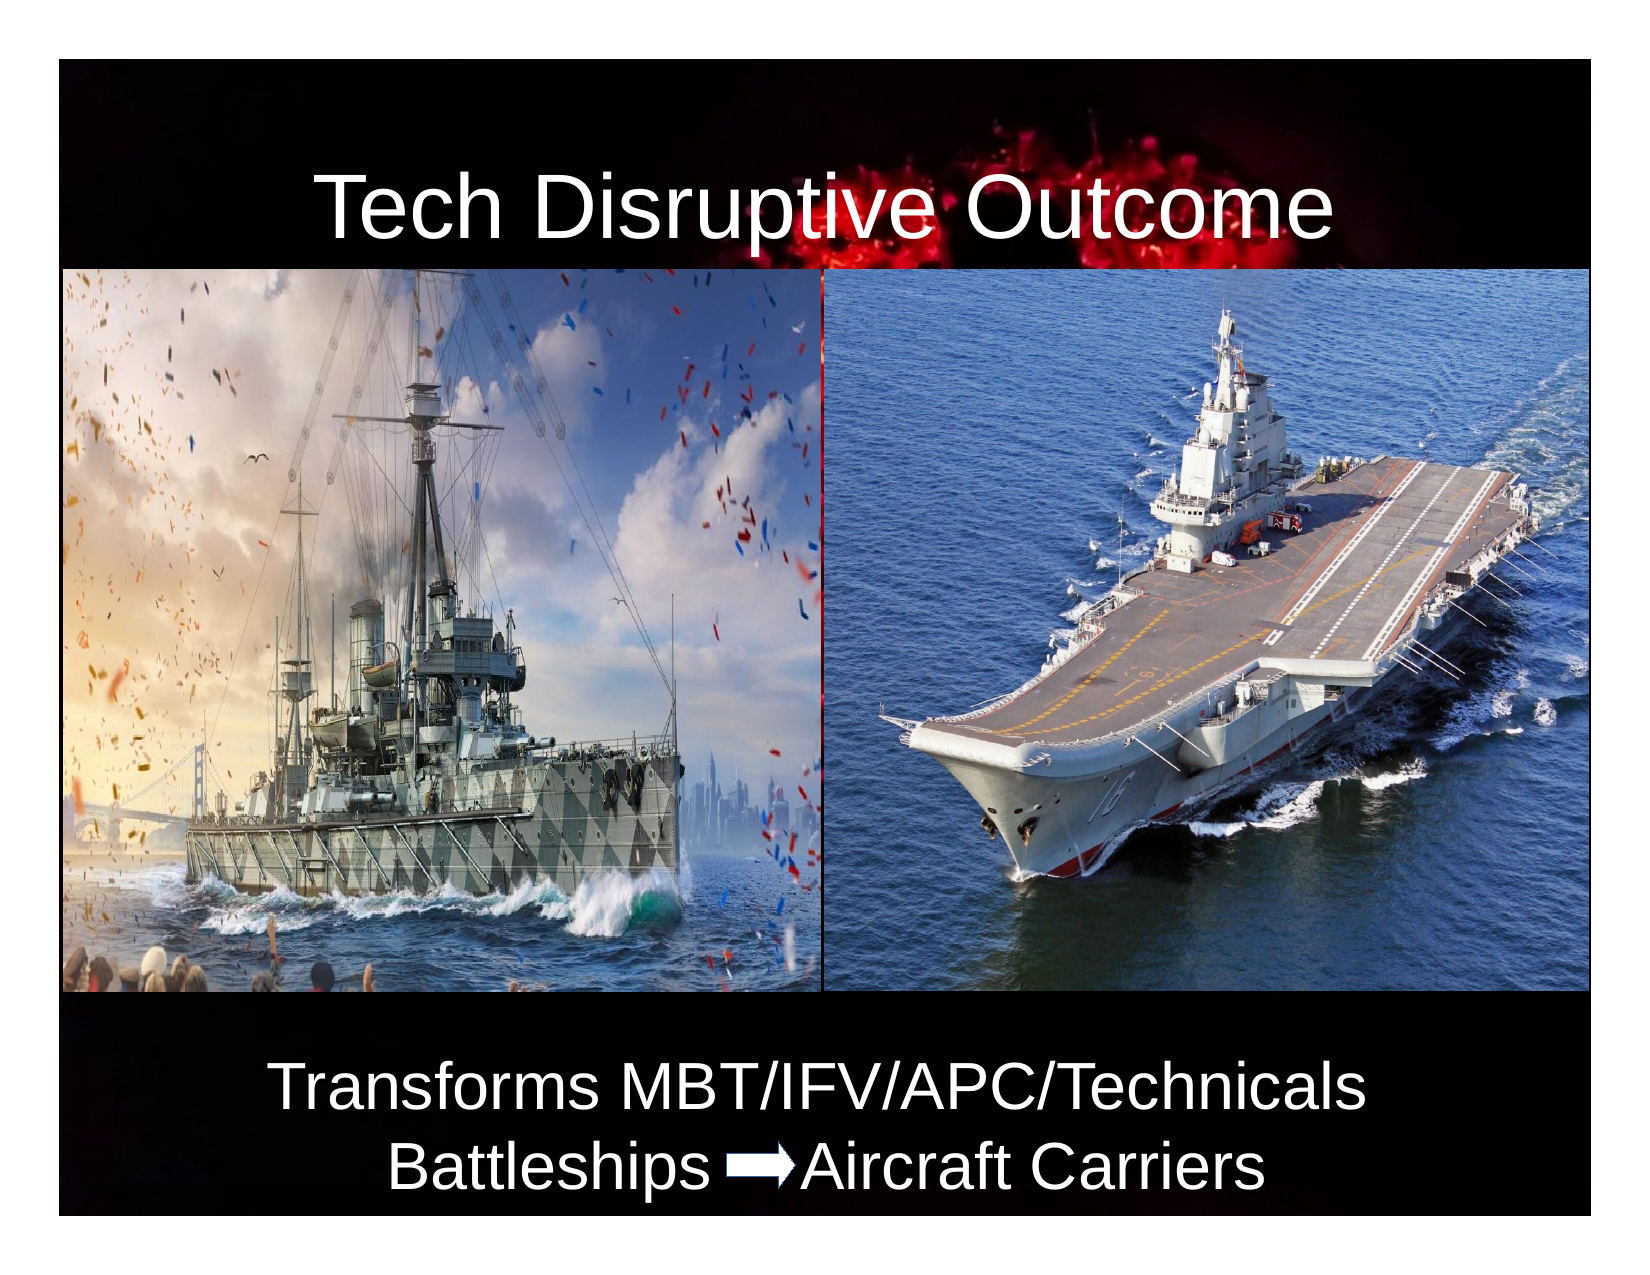

Tech Disruptive Outcome
Transforms MBT/IFV/APC/Technicals
 Battleships Aircraft Carriers